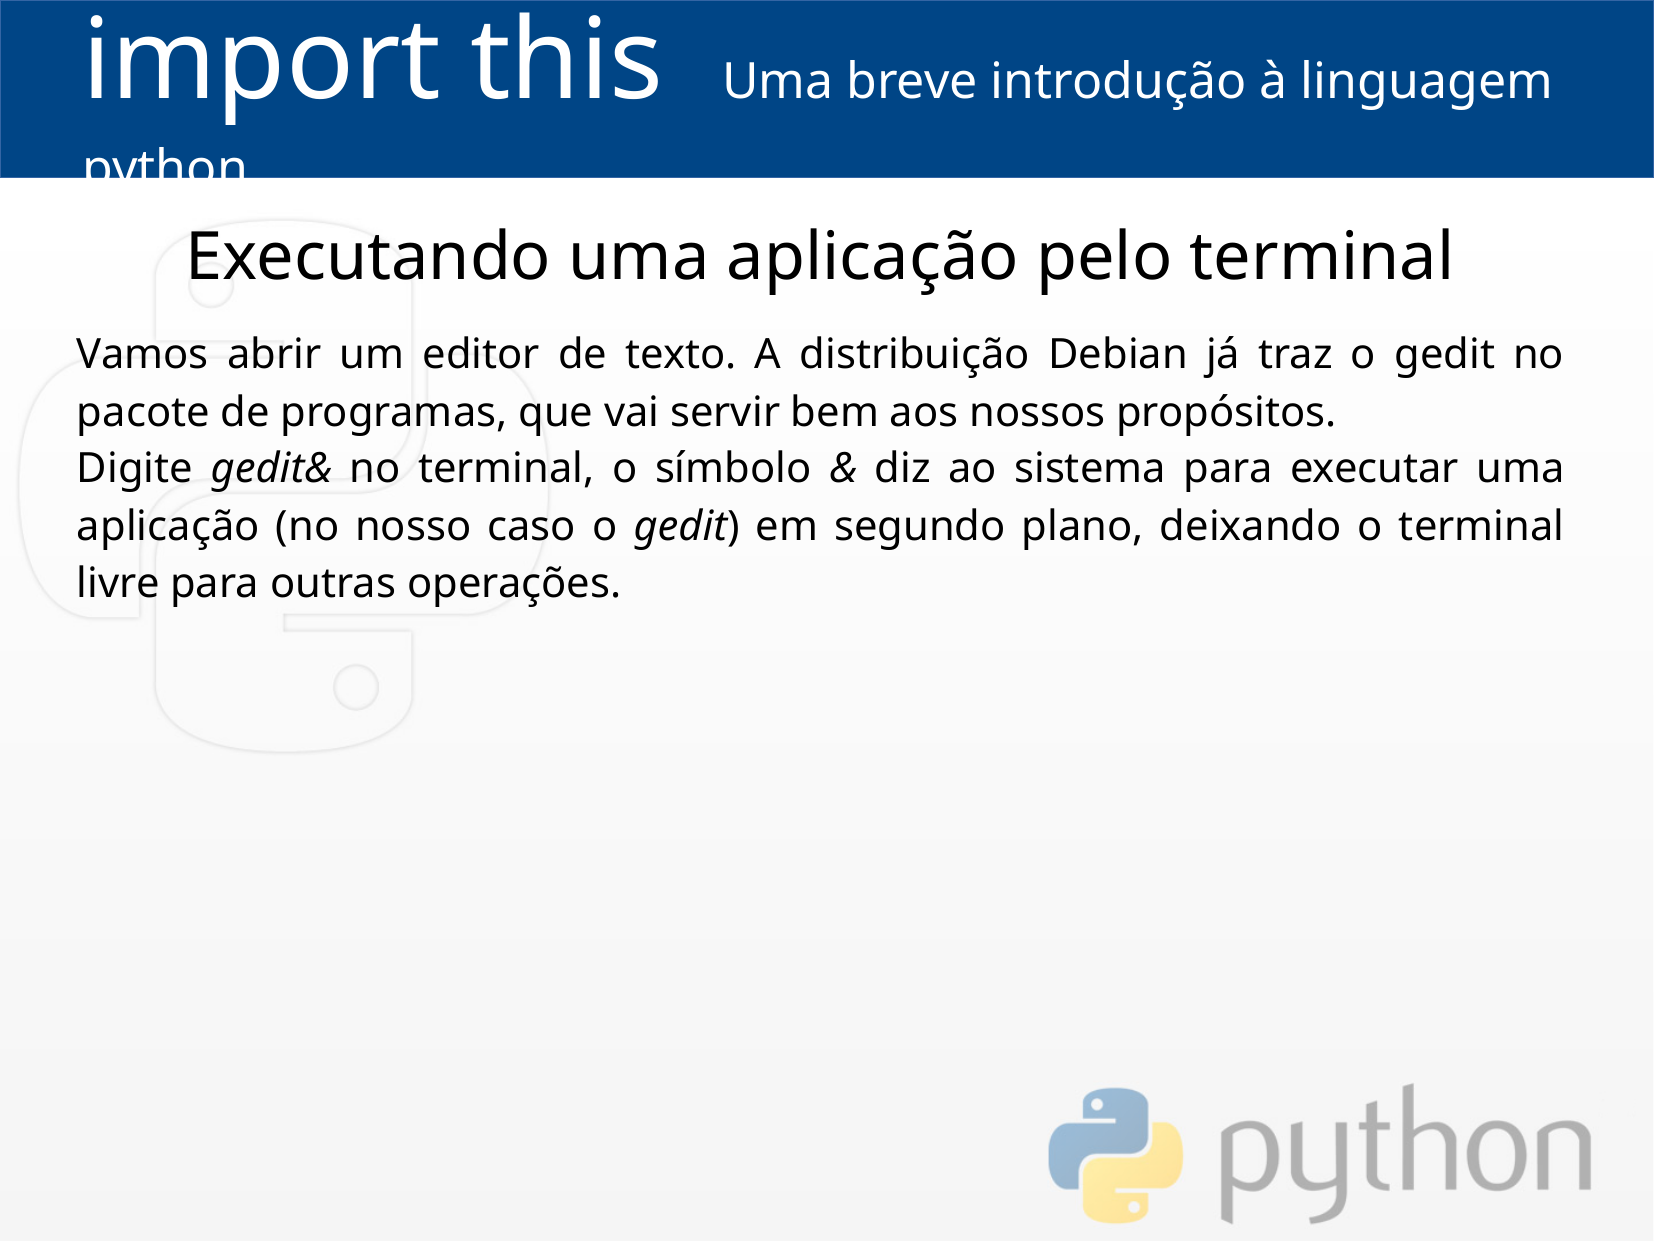

import this Uma breve introdução à linguagem python
Executando uma aplicação pelo terminal
# Vamos abrir um editor de texto. A distribuição Debian já traz o gedit no pacote de programas, que vai servir bem aos nossos propósitos.
Digite gedit& no terminal, o símbolo & diz ao sistema para executar uma aplicação (no nosso caso o gedit) em segundo plano, deixando o terminal livre para outras operações.